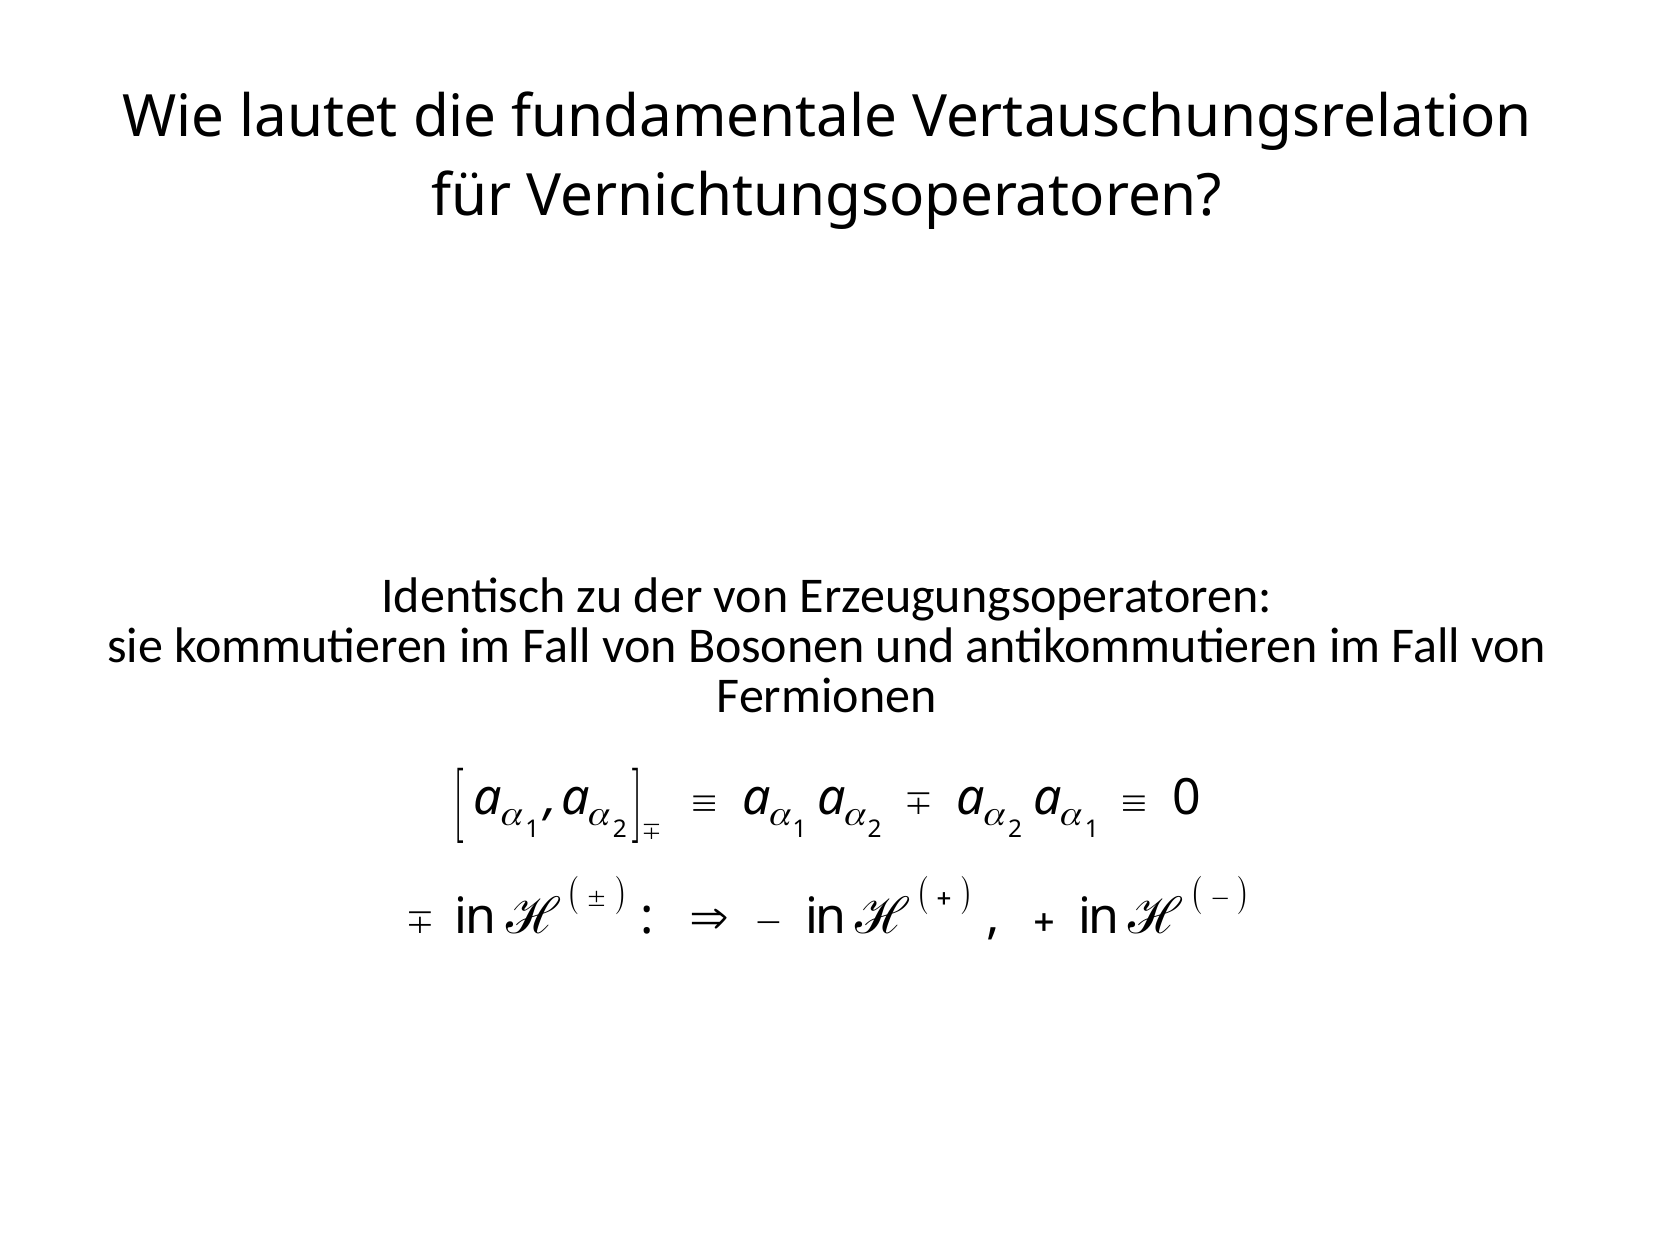

# Wie lautet die fundamentale Vertauschungsrelation für Vernichtungsoperatoren?
Identisch zu der von Erzeugungsoperatoren:
sie kommutieren im Fall von Bosonen und antikommutieren im Fall von Fermionen